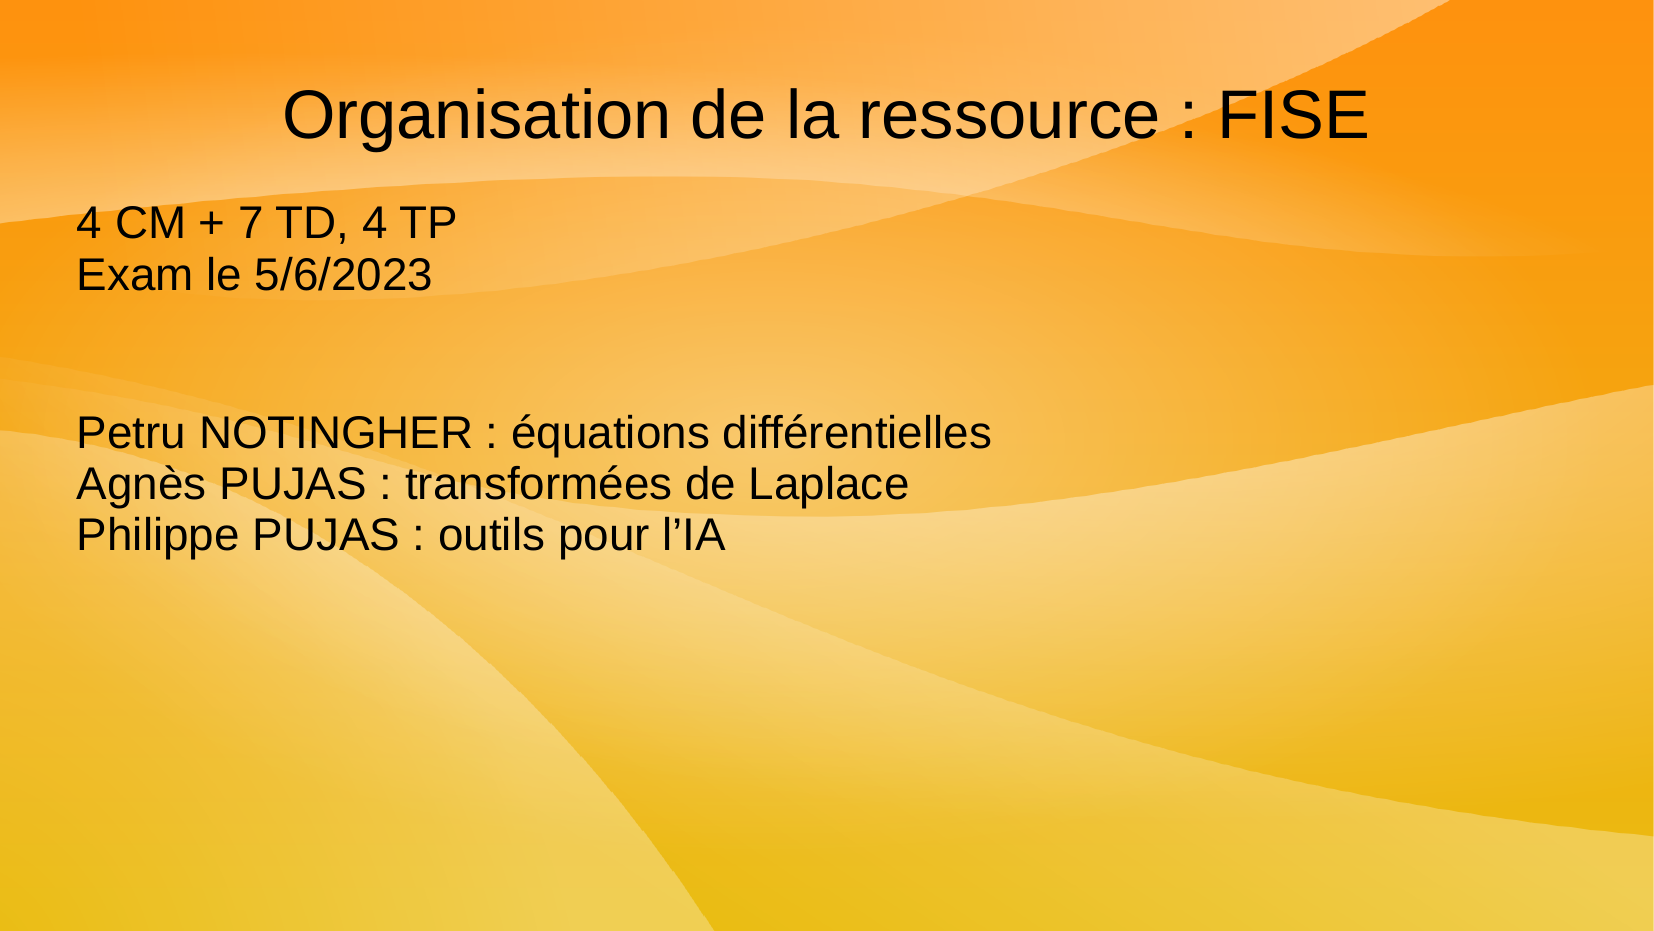

# Organisation de la ressource : FISE
4 CM + 7 TD, 4 TP
Exam le 5/6/2023
Petru NOTINGHER : équations différentielles
Agnès PUJAS : transformées de Laplace
Philippe PUJAS : outils pour l’IA